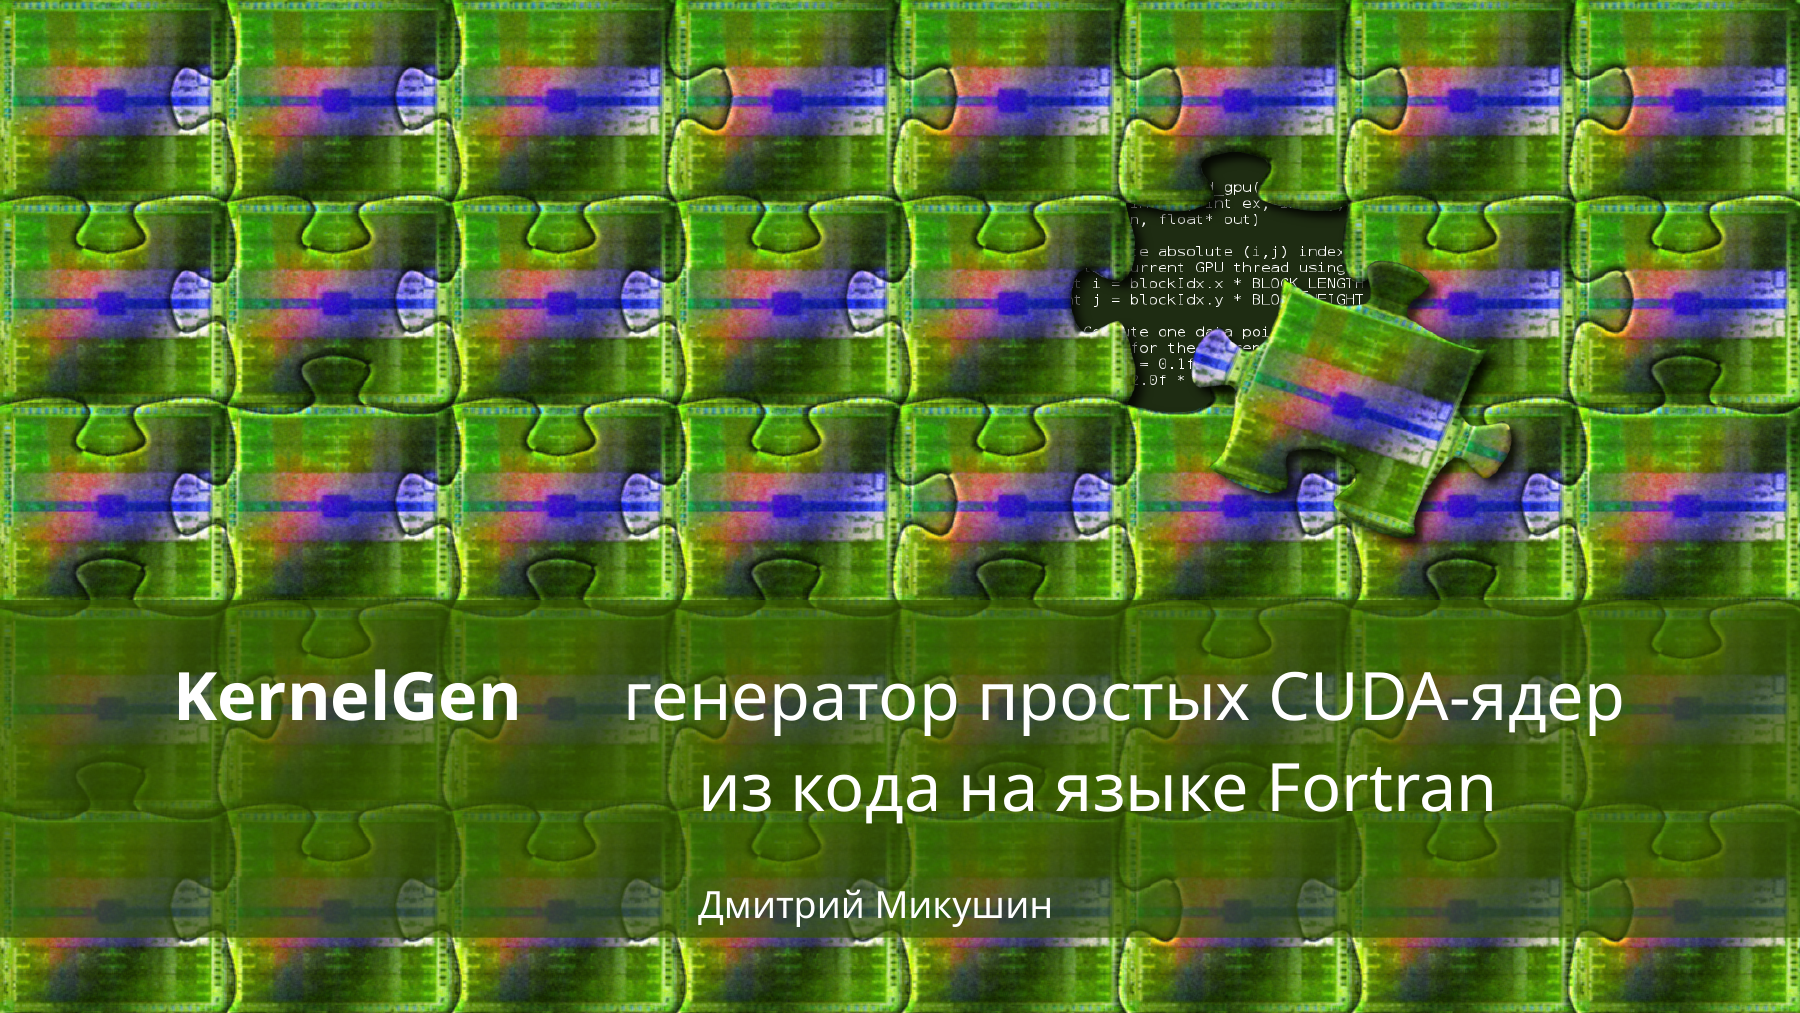

KernelGen		генератор простых CUDA-ядер
							из кода на языке Fortran
							Дмитрий Микушин